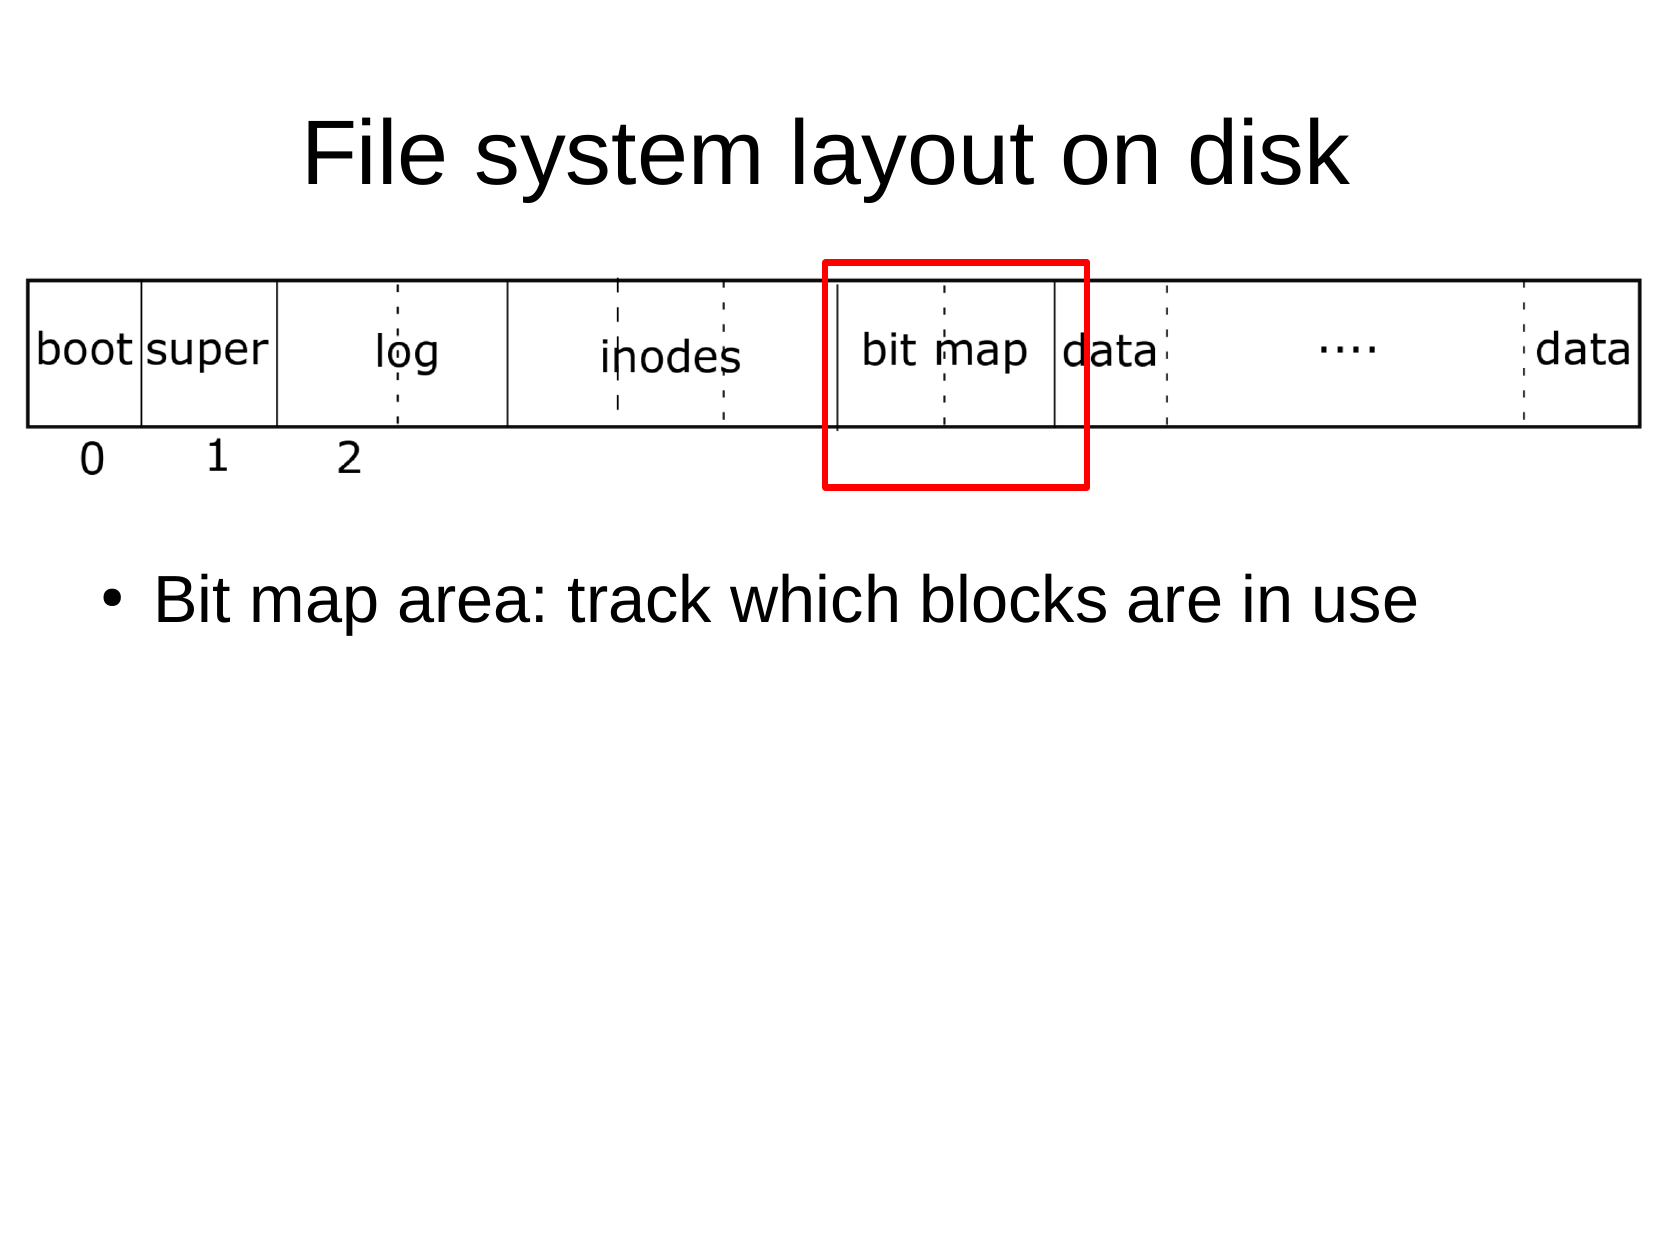

# File system layout on disk
Bit map area: track which blocks are in use